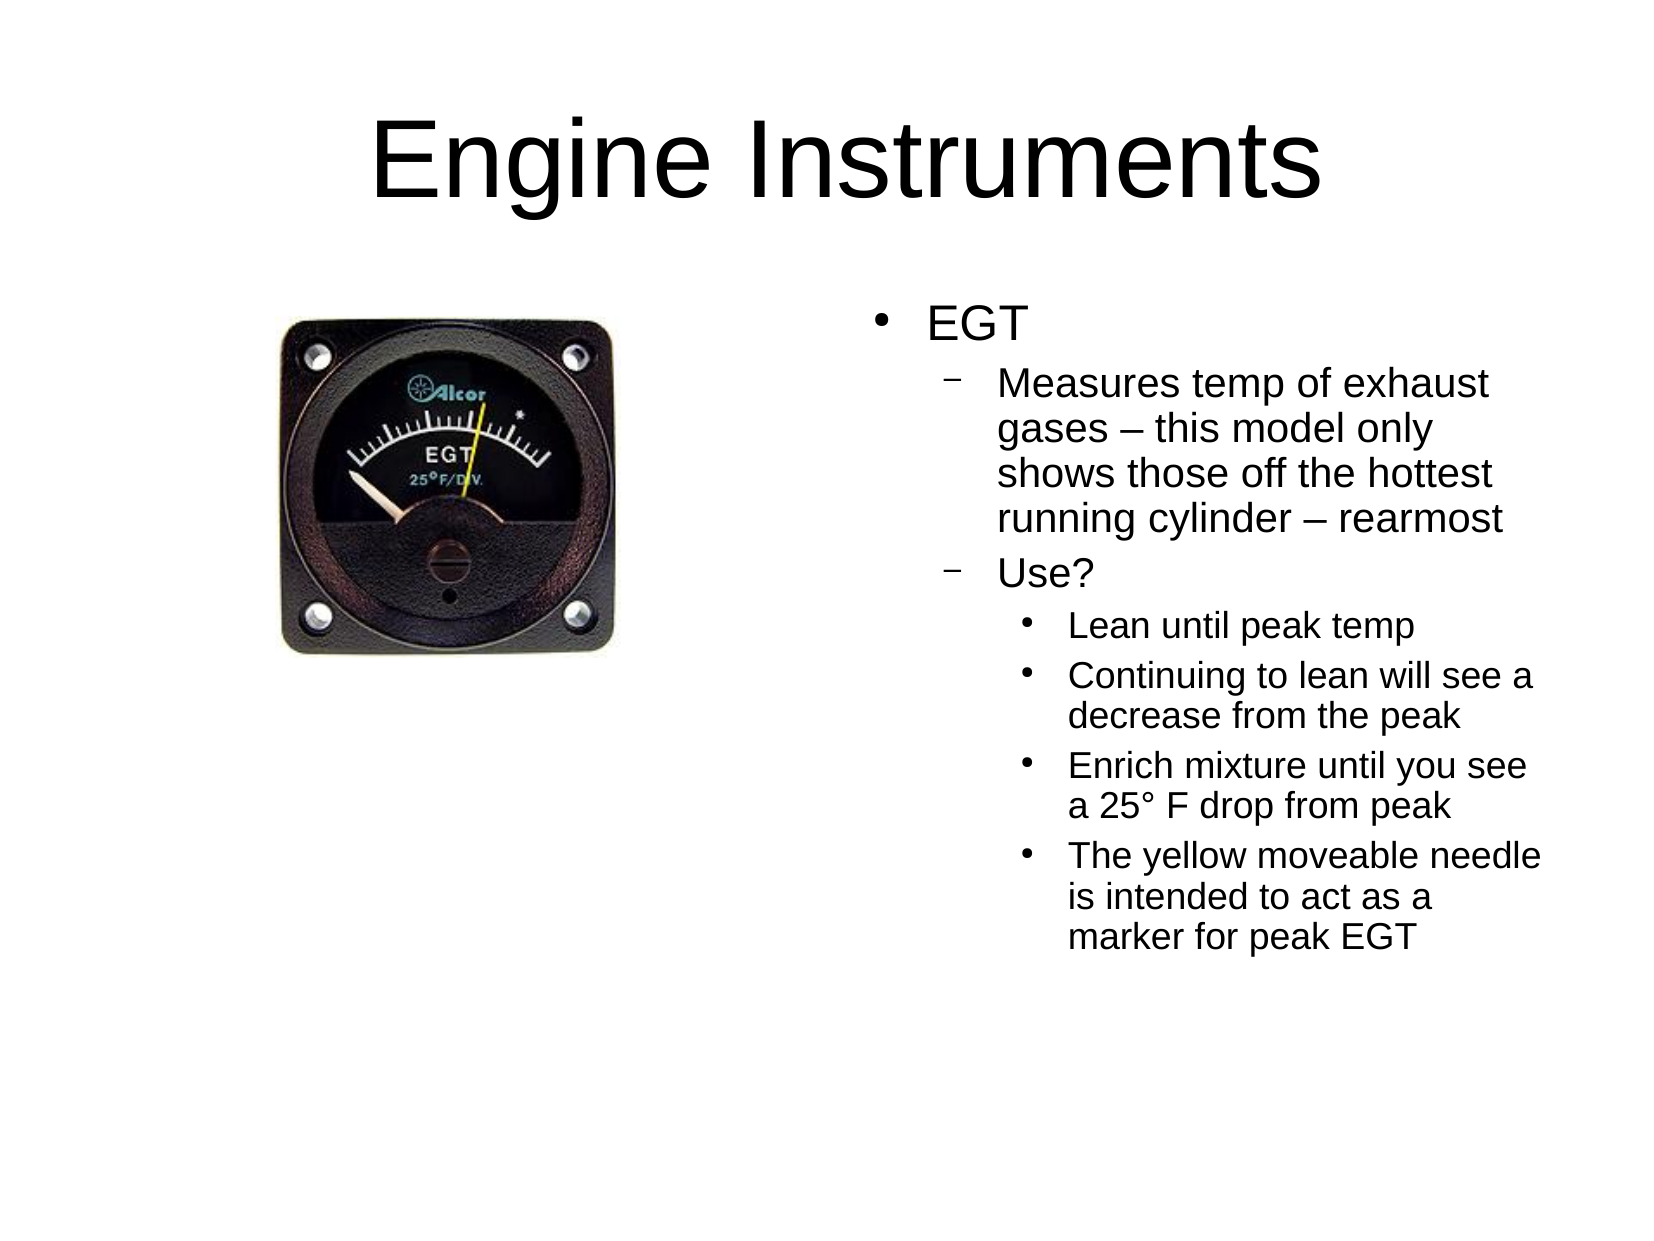

# Engine Instruments
EGT
Measures temp of exhaust gases – this model only shows those off the hottest running cylinder – rearmost
Use?
Lean until peak temp
Continuing to lean will see a decrease from the peak
Enrich mixture until you see a 25° F drop from peak
The yellow moveable needle is intended to act as a marker for peak EGT